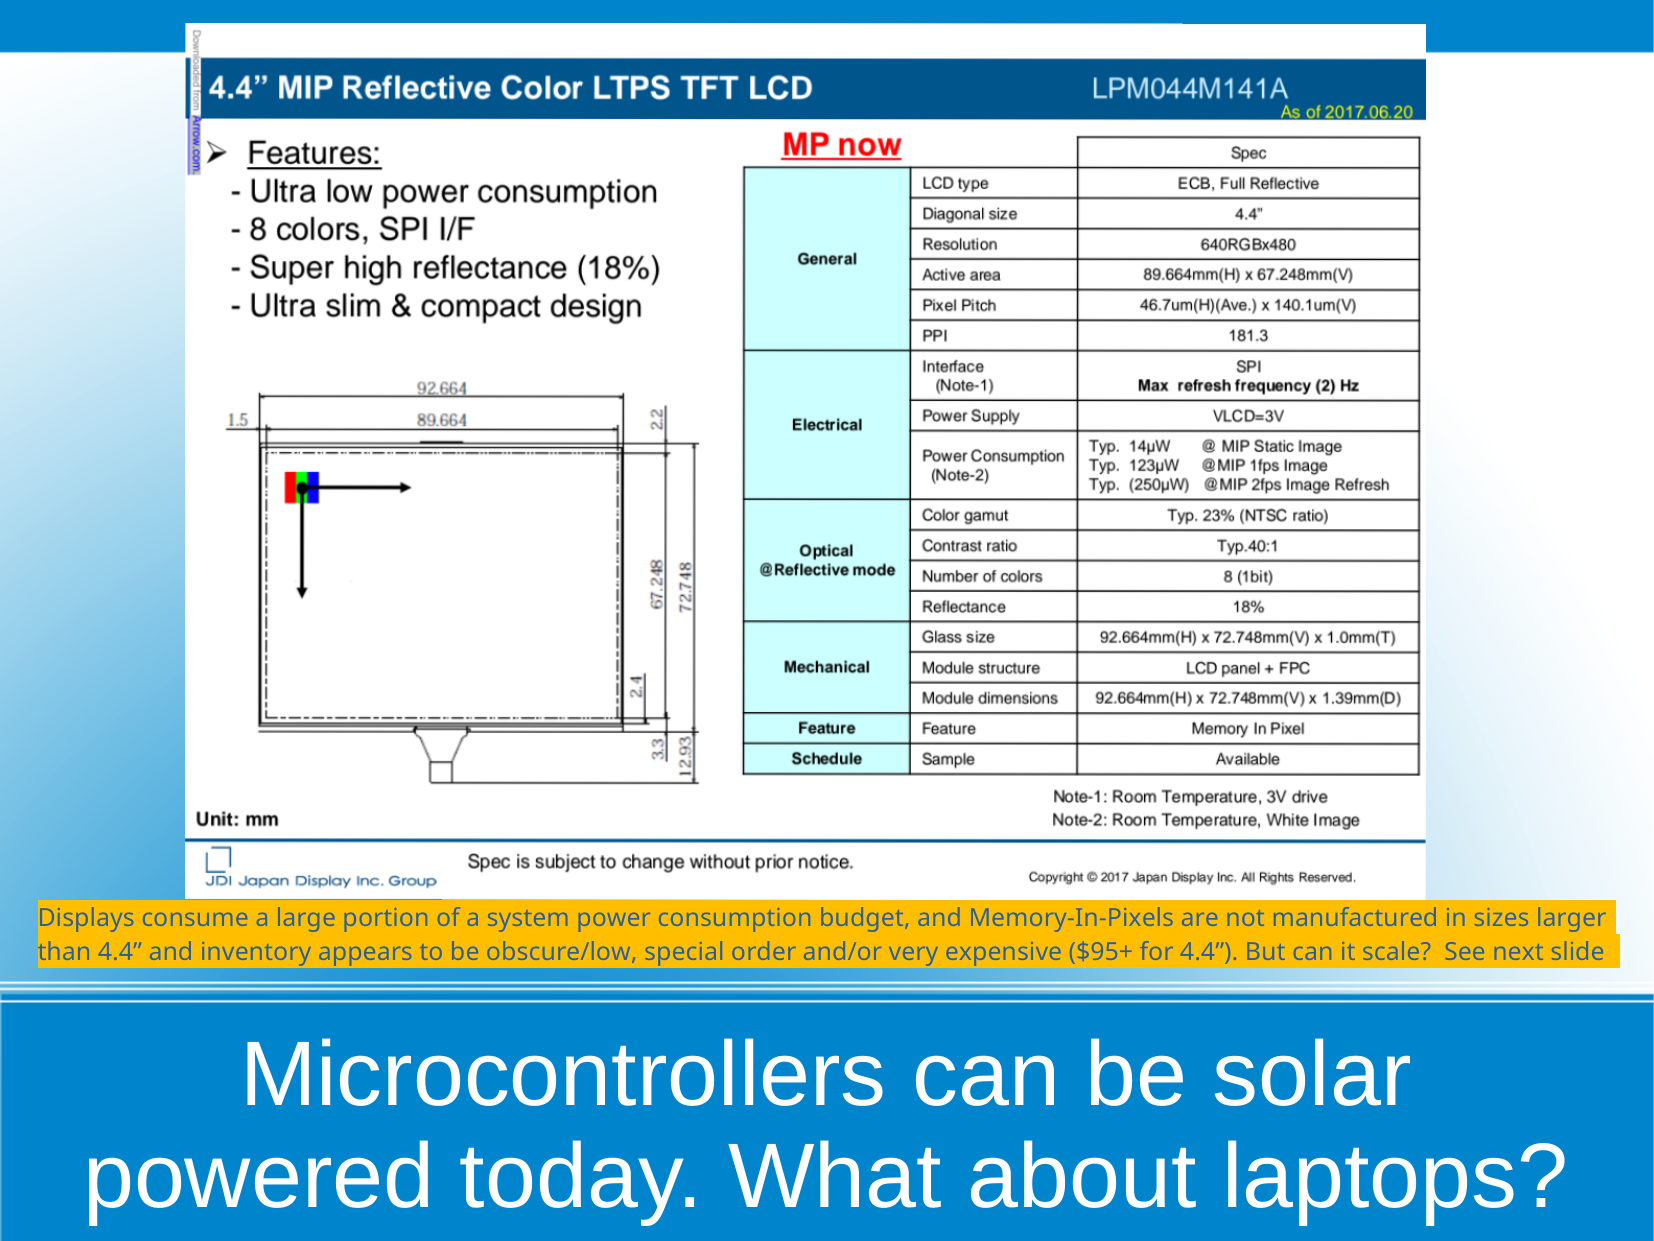

Displays consume a large portion of a system power consumption budget, and Memory-In-Pixels are not manufactured in sizes larger
than 4.4” and inventory appears to be obscure/low, special order and/or very expensive ($95+ for 4.4”). But can it scale? See next slide
# Microcontrollers can be solar powered today. What about laptops?